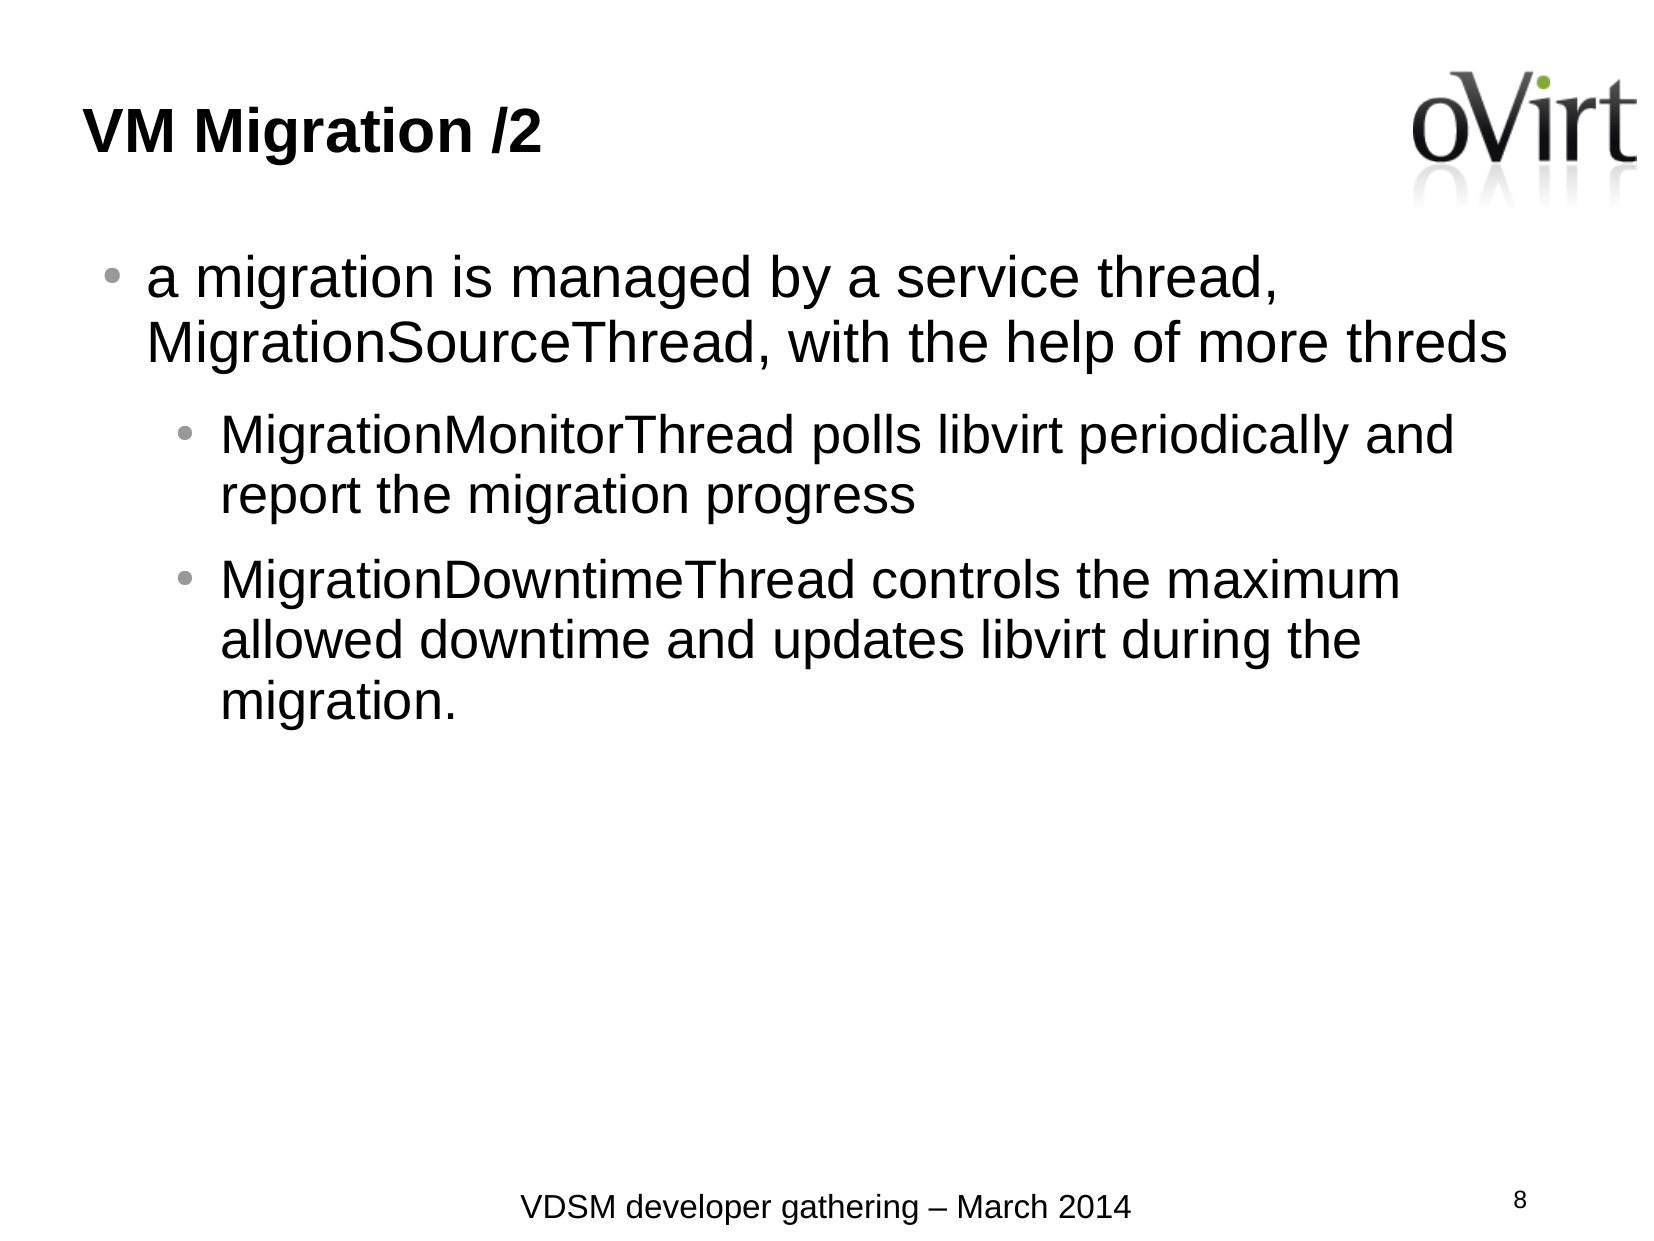

# VM Migration /2
a migration is managed by a service thread, MigrationSourceThread, with the help of more threds
MigrationMonitorThread polls libvirt periodically and report the migration progress
MigrationDowntimeThread controls the maximum allowed downtime and updates libvirt during the migration.